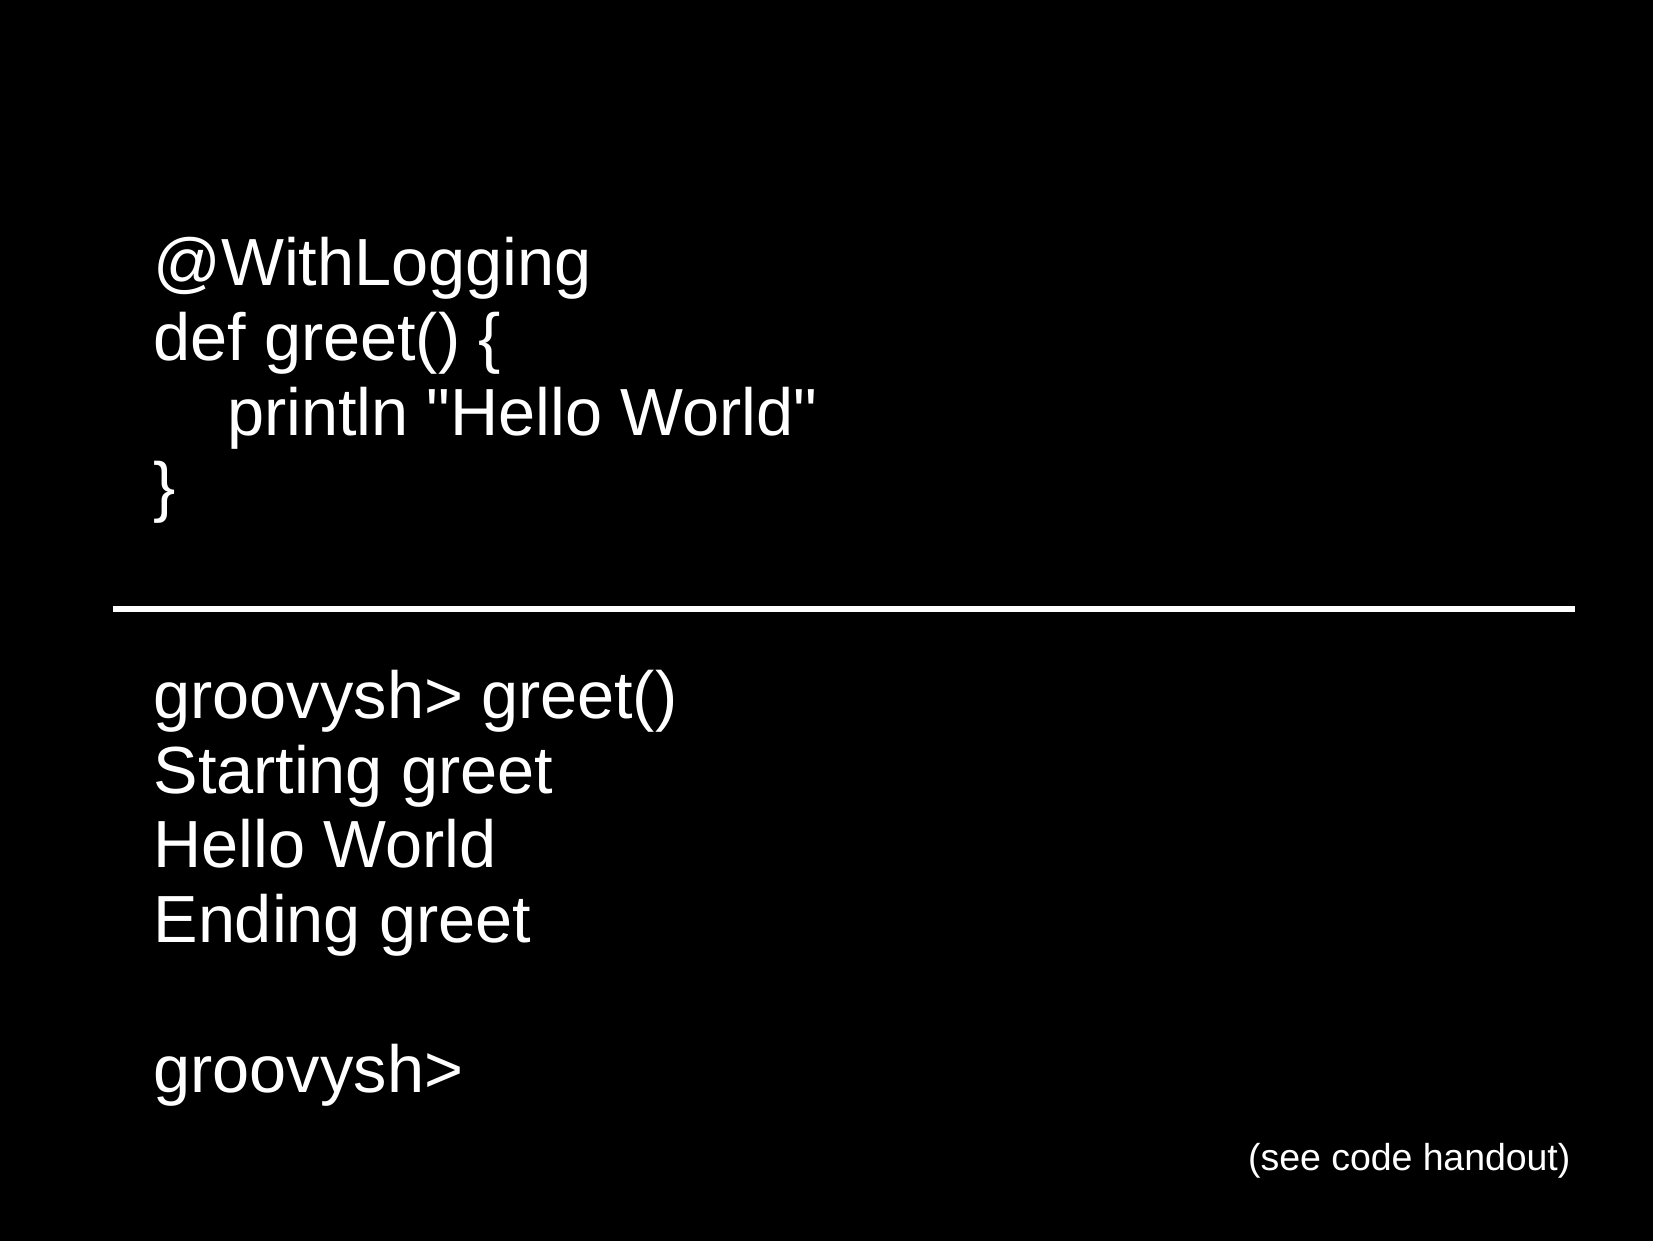

# @WithLogging def greet() { println "Hello World" }
groovysh> greet()
Starting greet
Hello World
Ending greet
groovysh>
(see code handout)